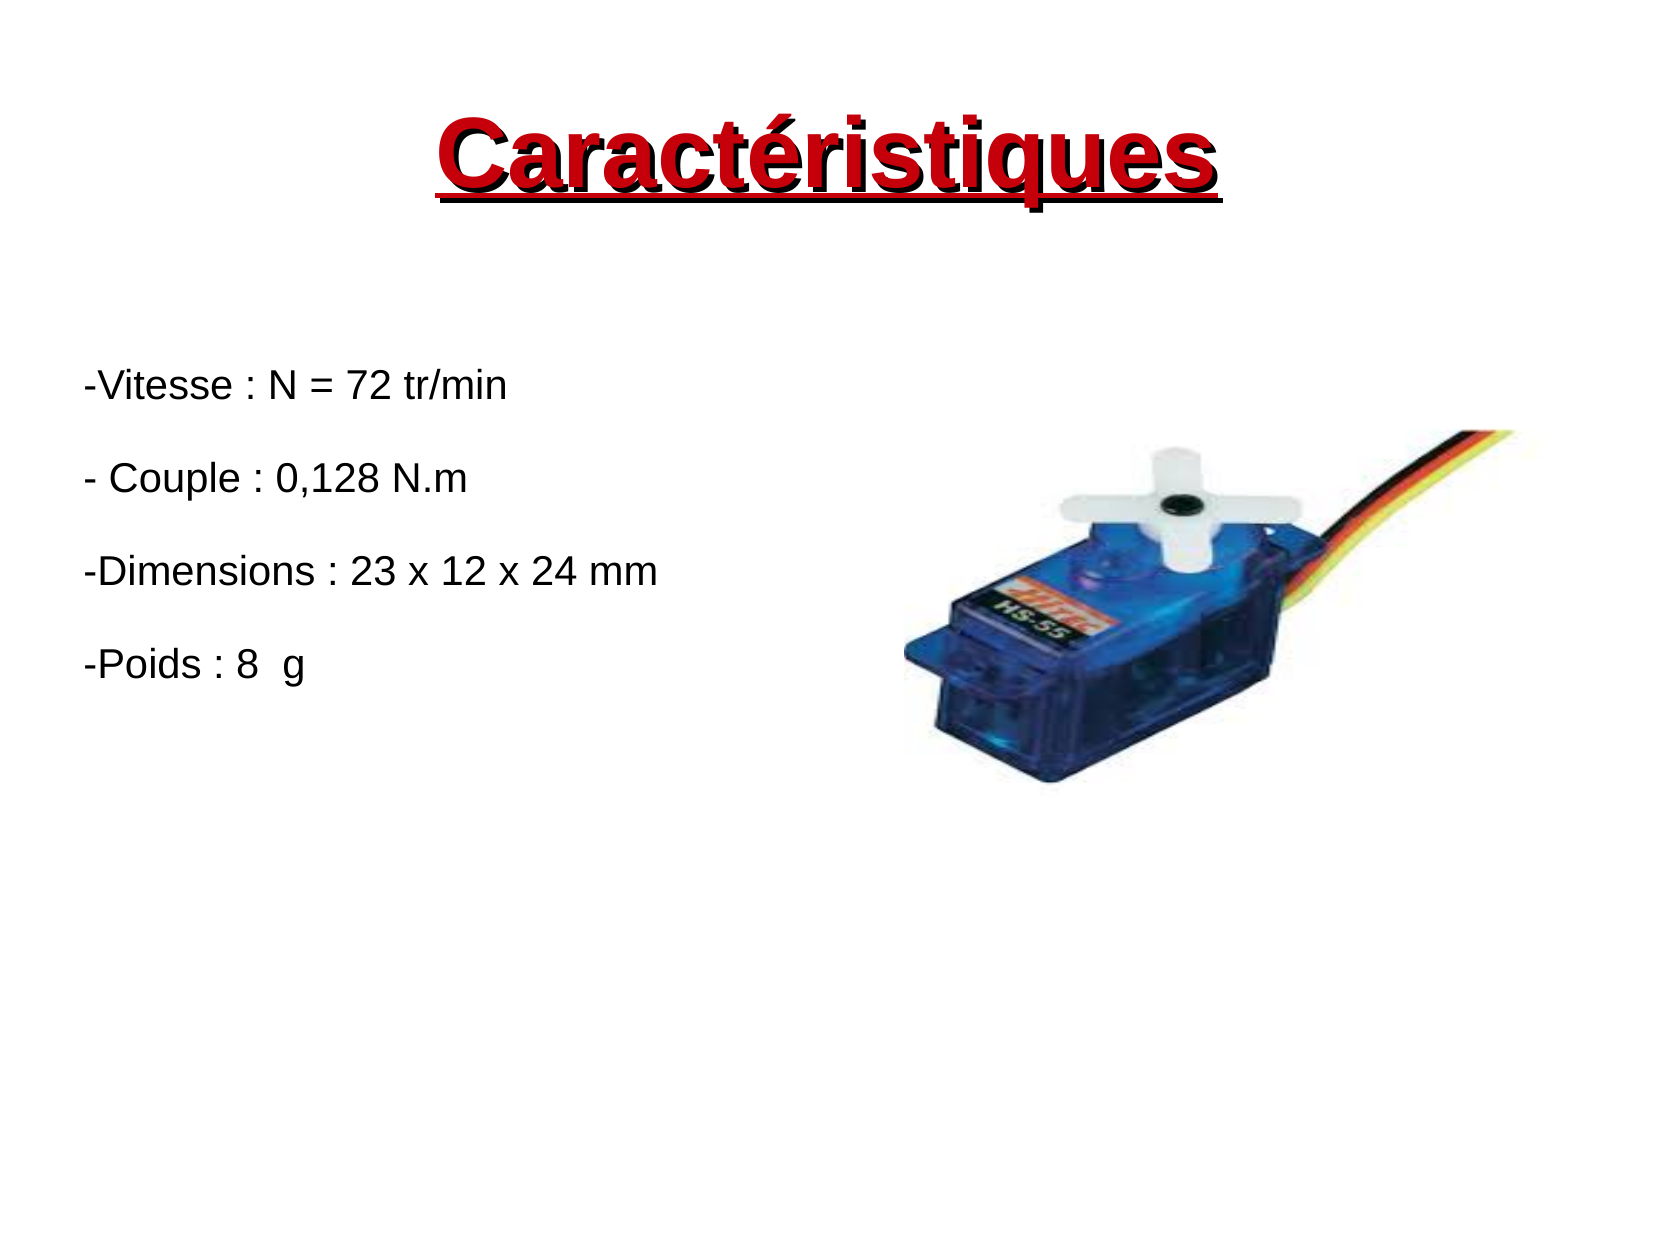

# Caractéristiques
-Vitesse : N = 72 tr/min
- Couple : 0,128 N.m
-Dimensions : 23 x 12 x 24 mm
-Poids : 8 g